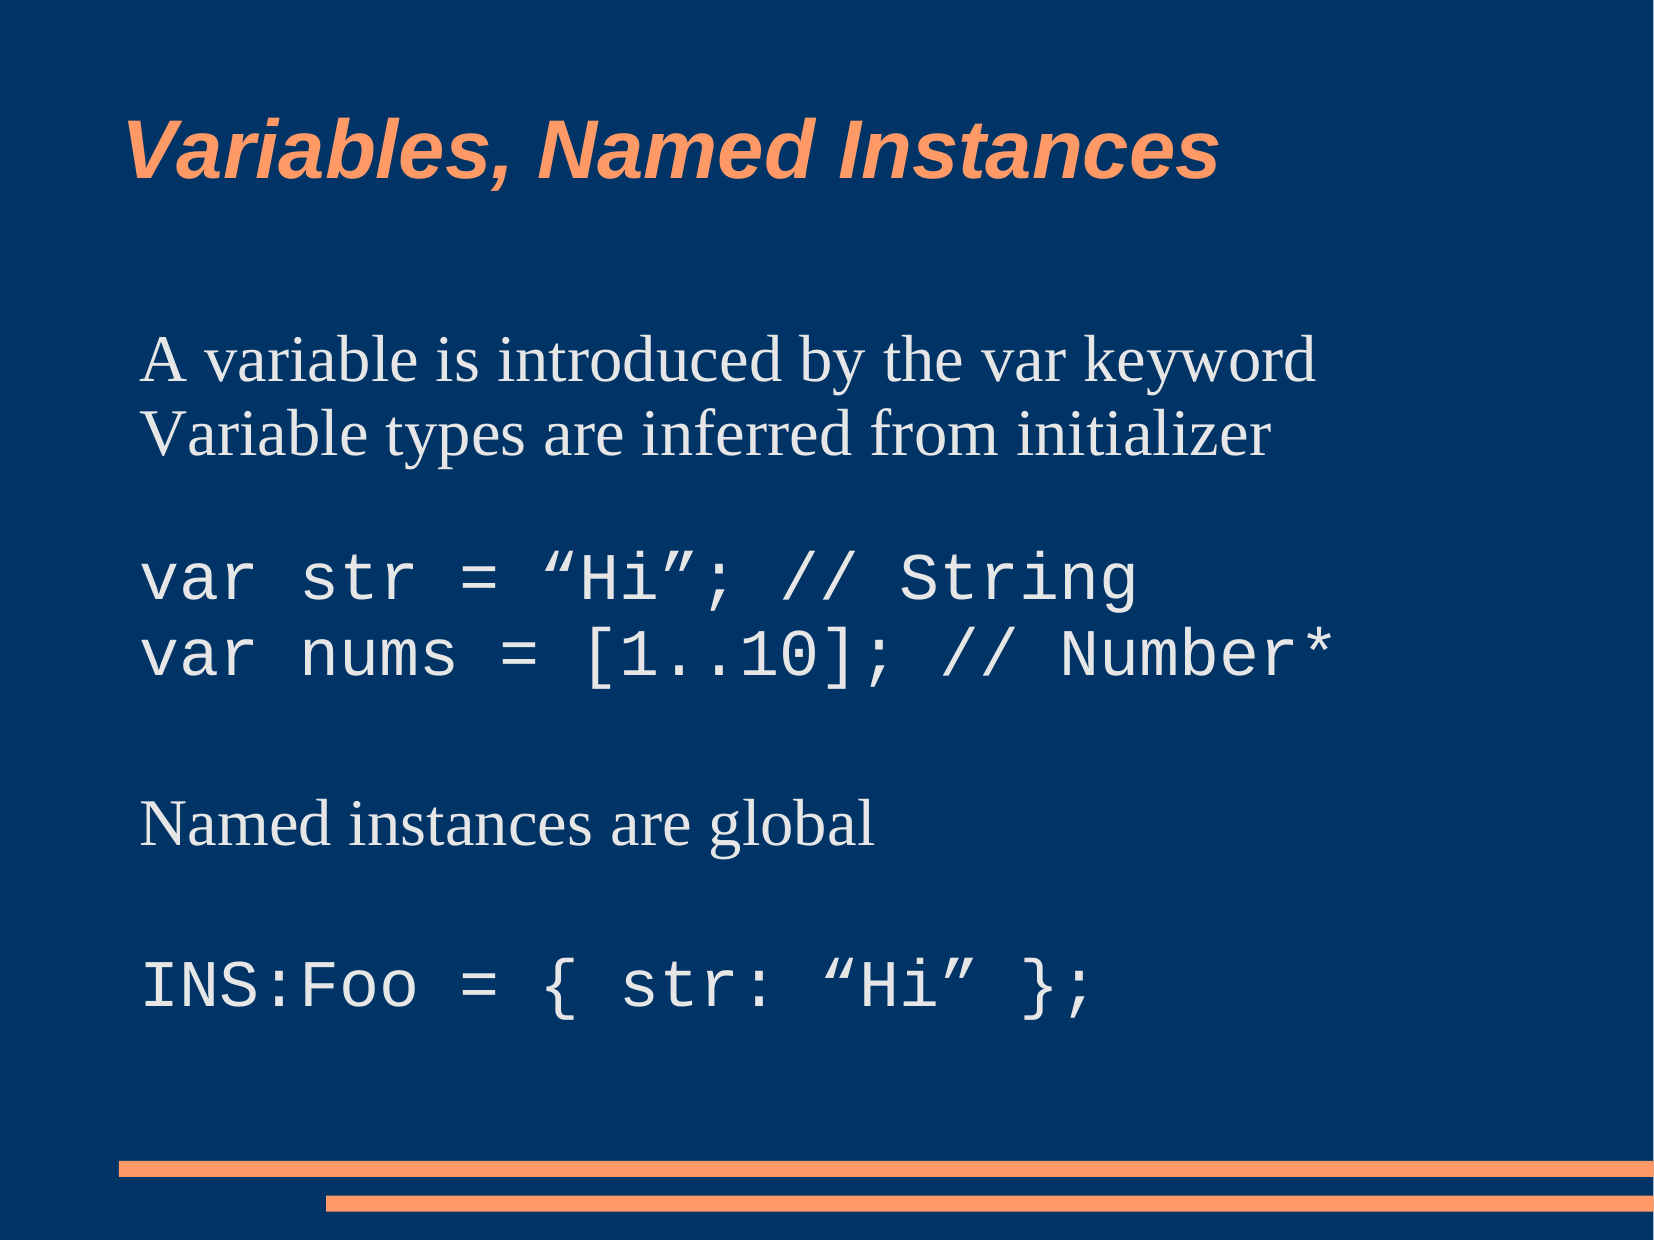

# Variables, Named Instances
A variable is introduced by the var keyword
Variable types are inferred from initializer
var str = “Hi”; // String
var nums = [1..10]; // Number*
Named instances are global
INS:Foo = { str: “Hi” };